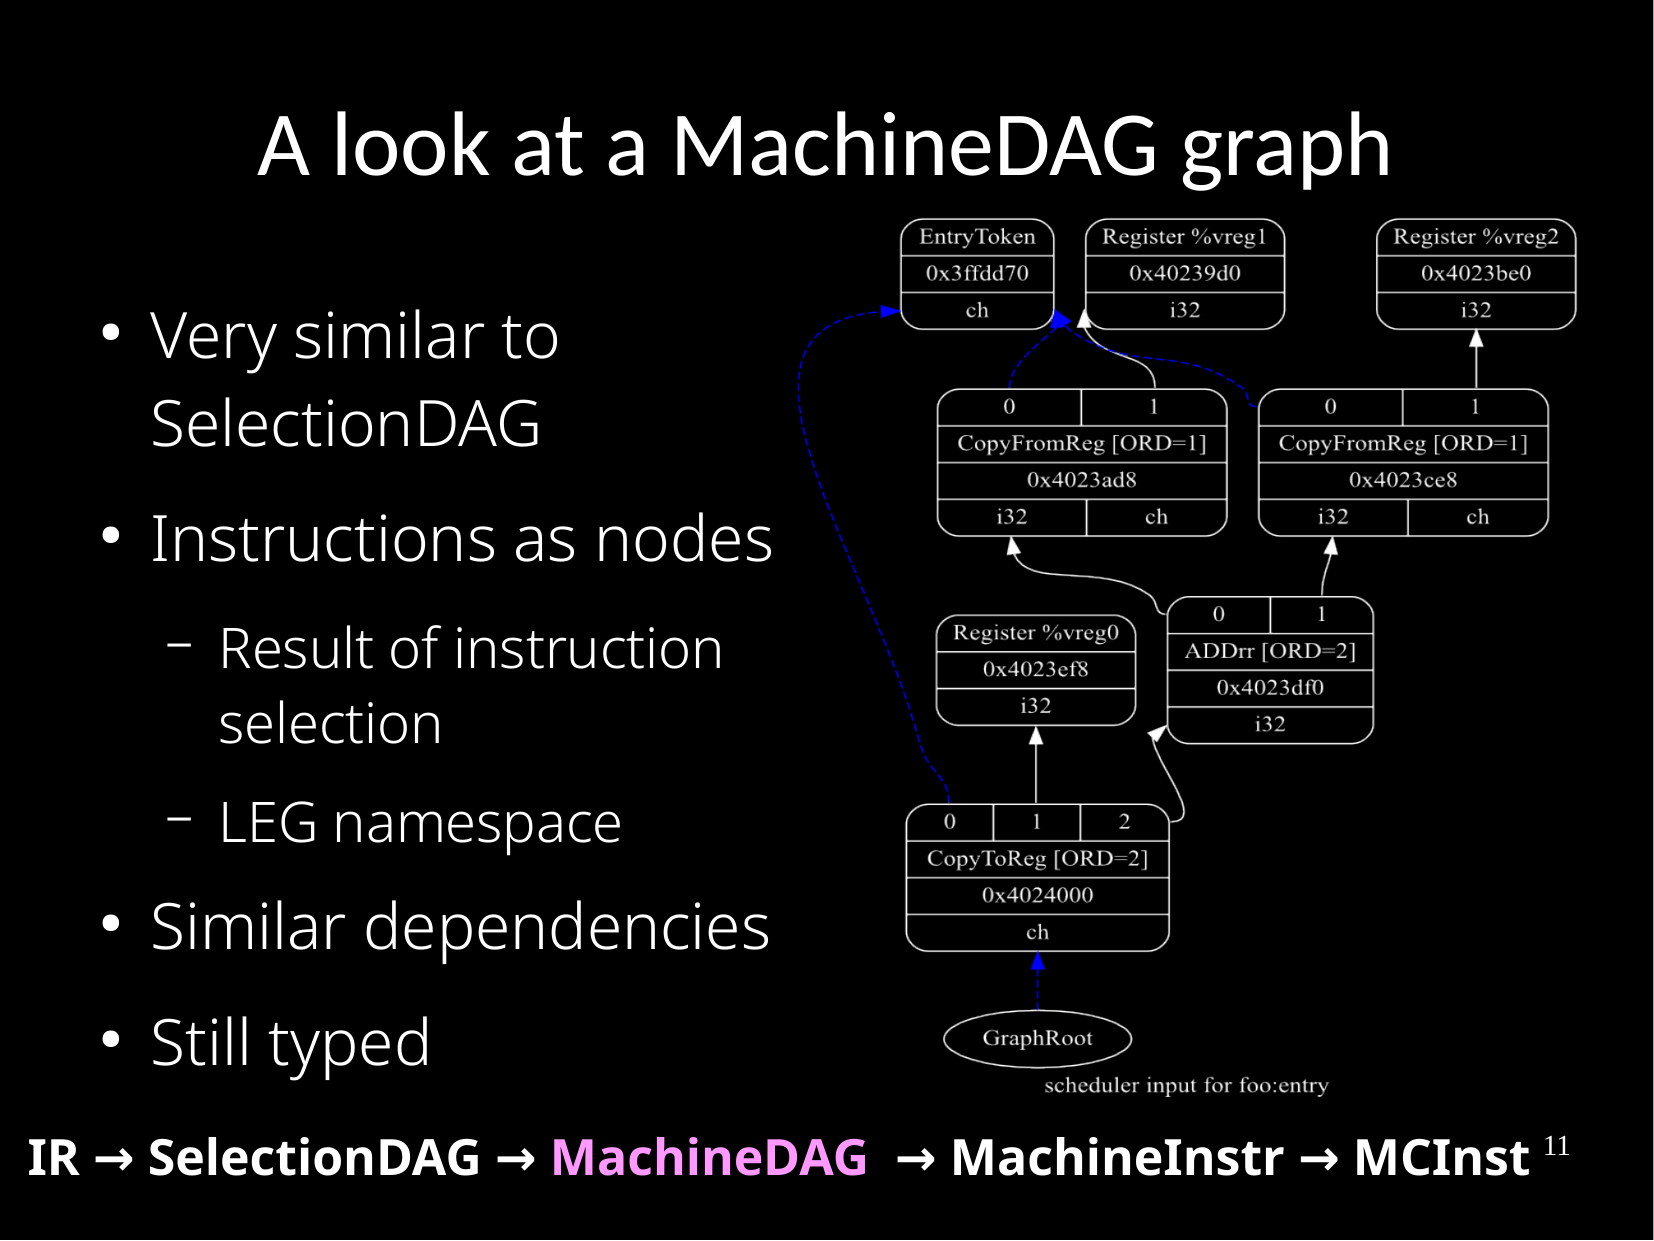

# A look at a MachineDAG graph
Very similar to SelectionDAG
Instructions as nodes
Result of instruction selection
LEG namespace
Similar dependencies
Still typed
IR → SelectionDAG → MachineDAG → MachineInstr → MCInst
11